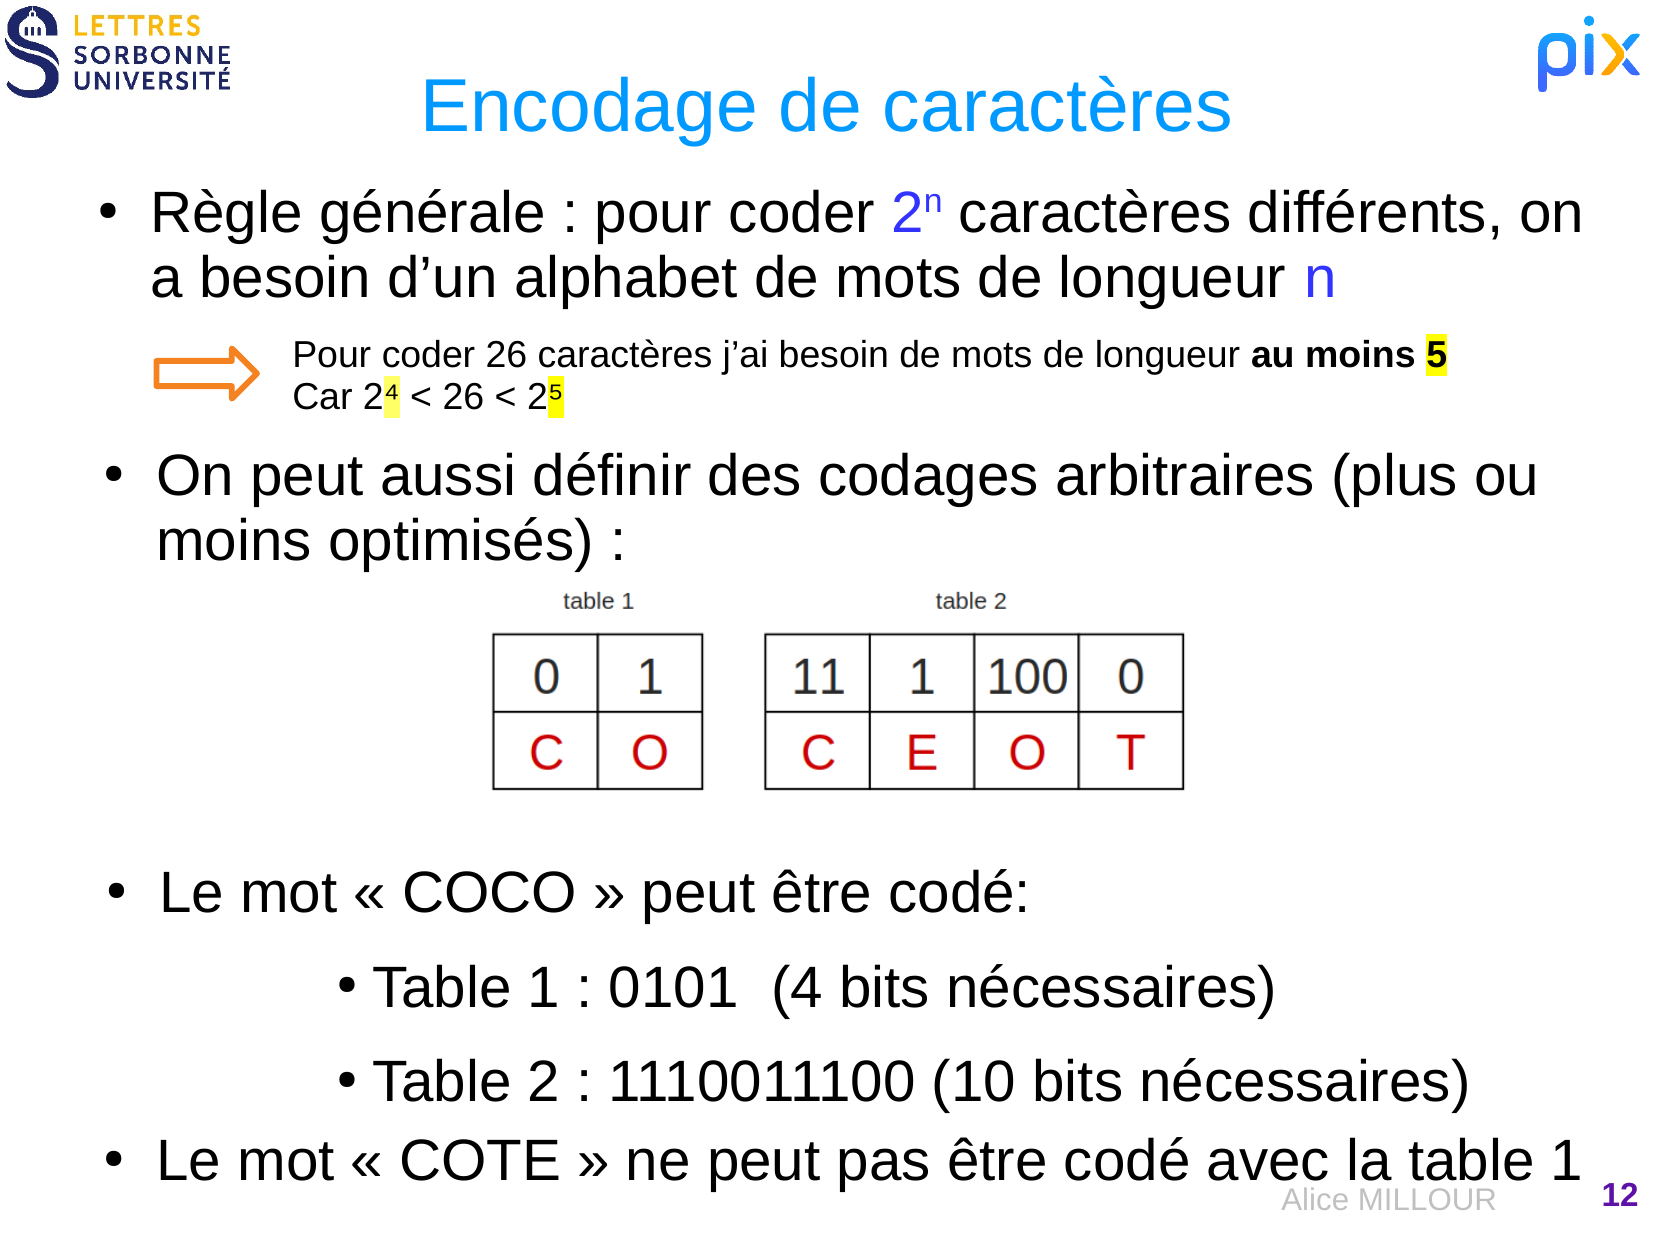

# Encodage de caractères
Règle générale : pour coder 2n caractères différents, on a besoin d’un alphabet de mots de longueur n
Pour coder 26 caractères j’ai besoin de mots de longueur au moins 5 Car 2⁴ < 26 < 2⁵
On peut aussi définir des codages arbitraires (plus ou moins optimisés) :
Le mot « COCO » peut être codé:
Table 1 : 0101 (4 bits nécessaires)
Table 2 : 1110011100 (10 bits nécessaires)
Le mot « COTE » ne peut pas être codé avec la table 1